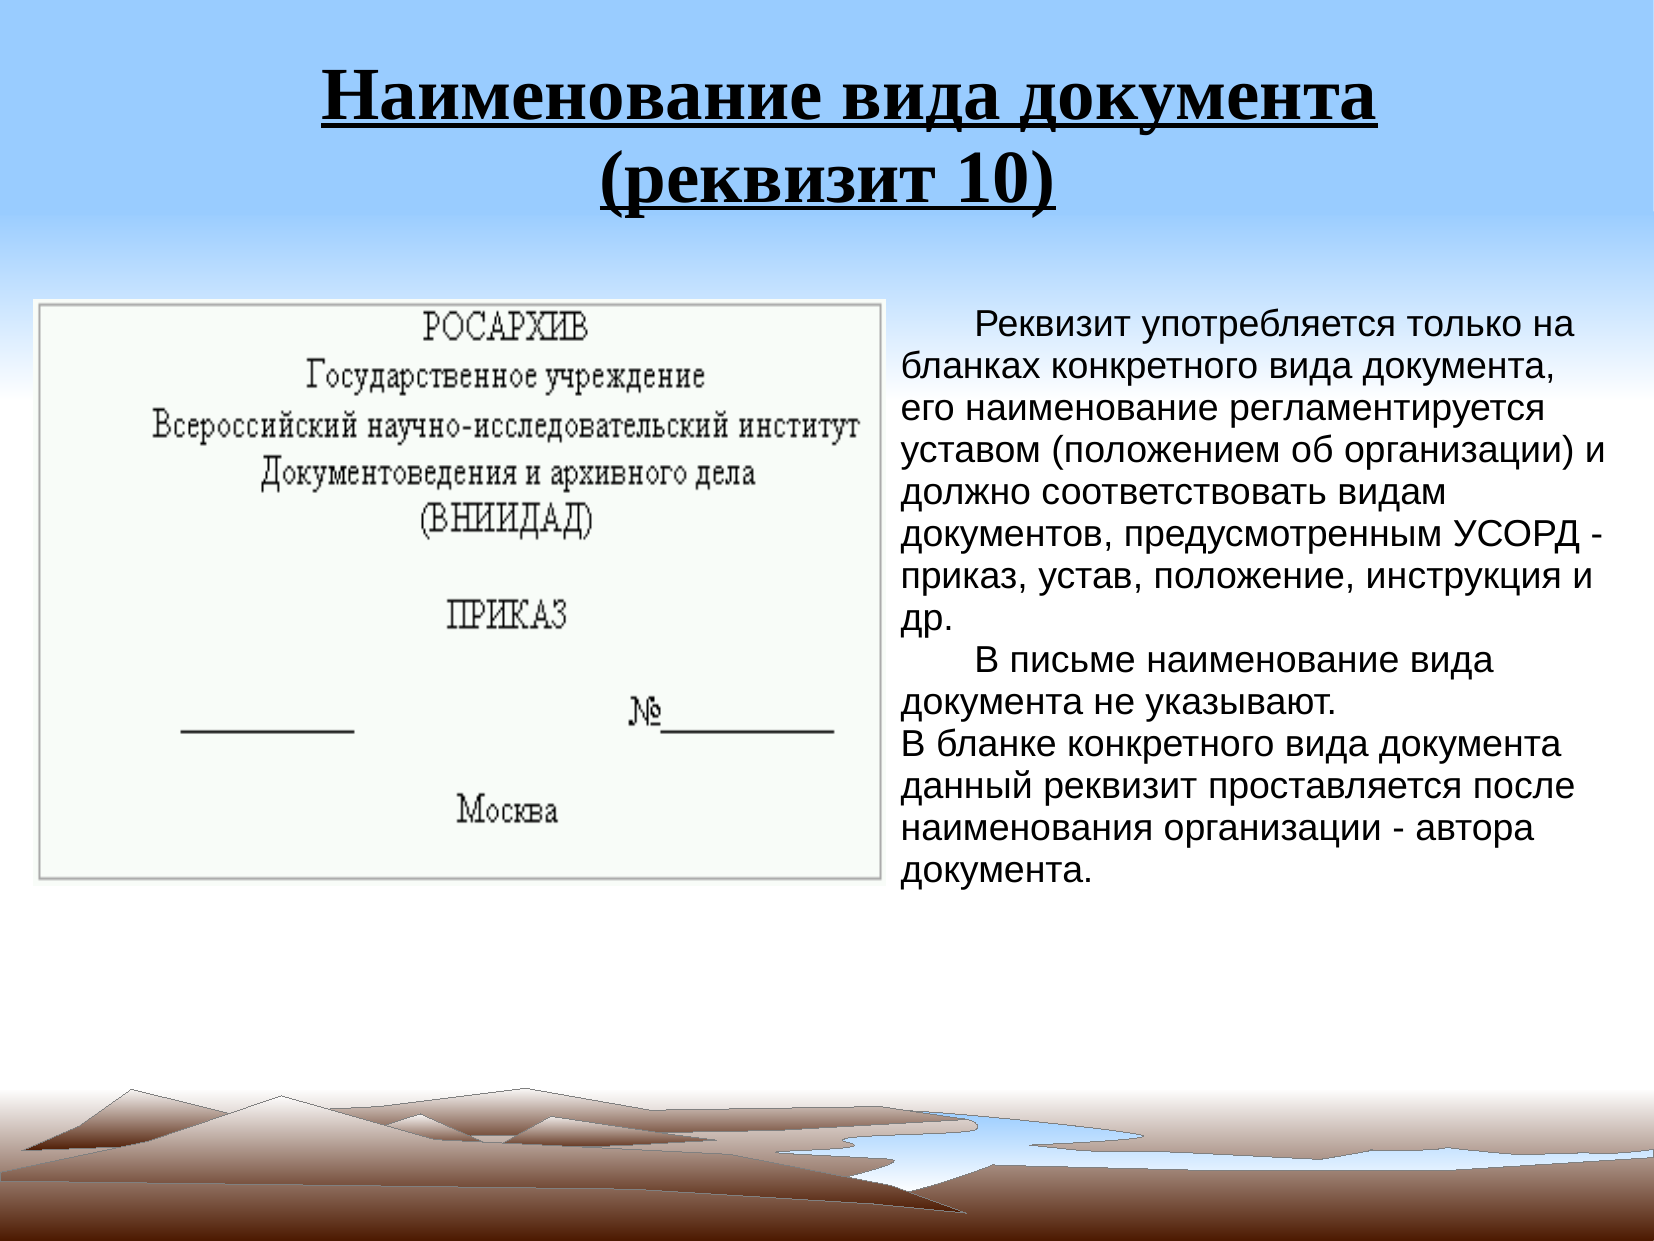

# Наименование вида документа (реквизит 10)
	Реквизит употребляется только на бланках конкретного вида документа, его наименование регламентируется уставом (положением об организации) и должно соответствовать видам документов, предусмотренным УСОРД - приказ, устав, положение, инструкция и др.
	В письме наименование вида документа не указывают.
В бланке конкретного вида документа данный реквизит проставляется после наименования организации - автора документа.